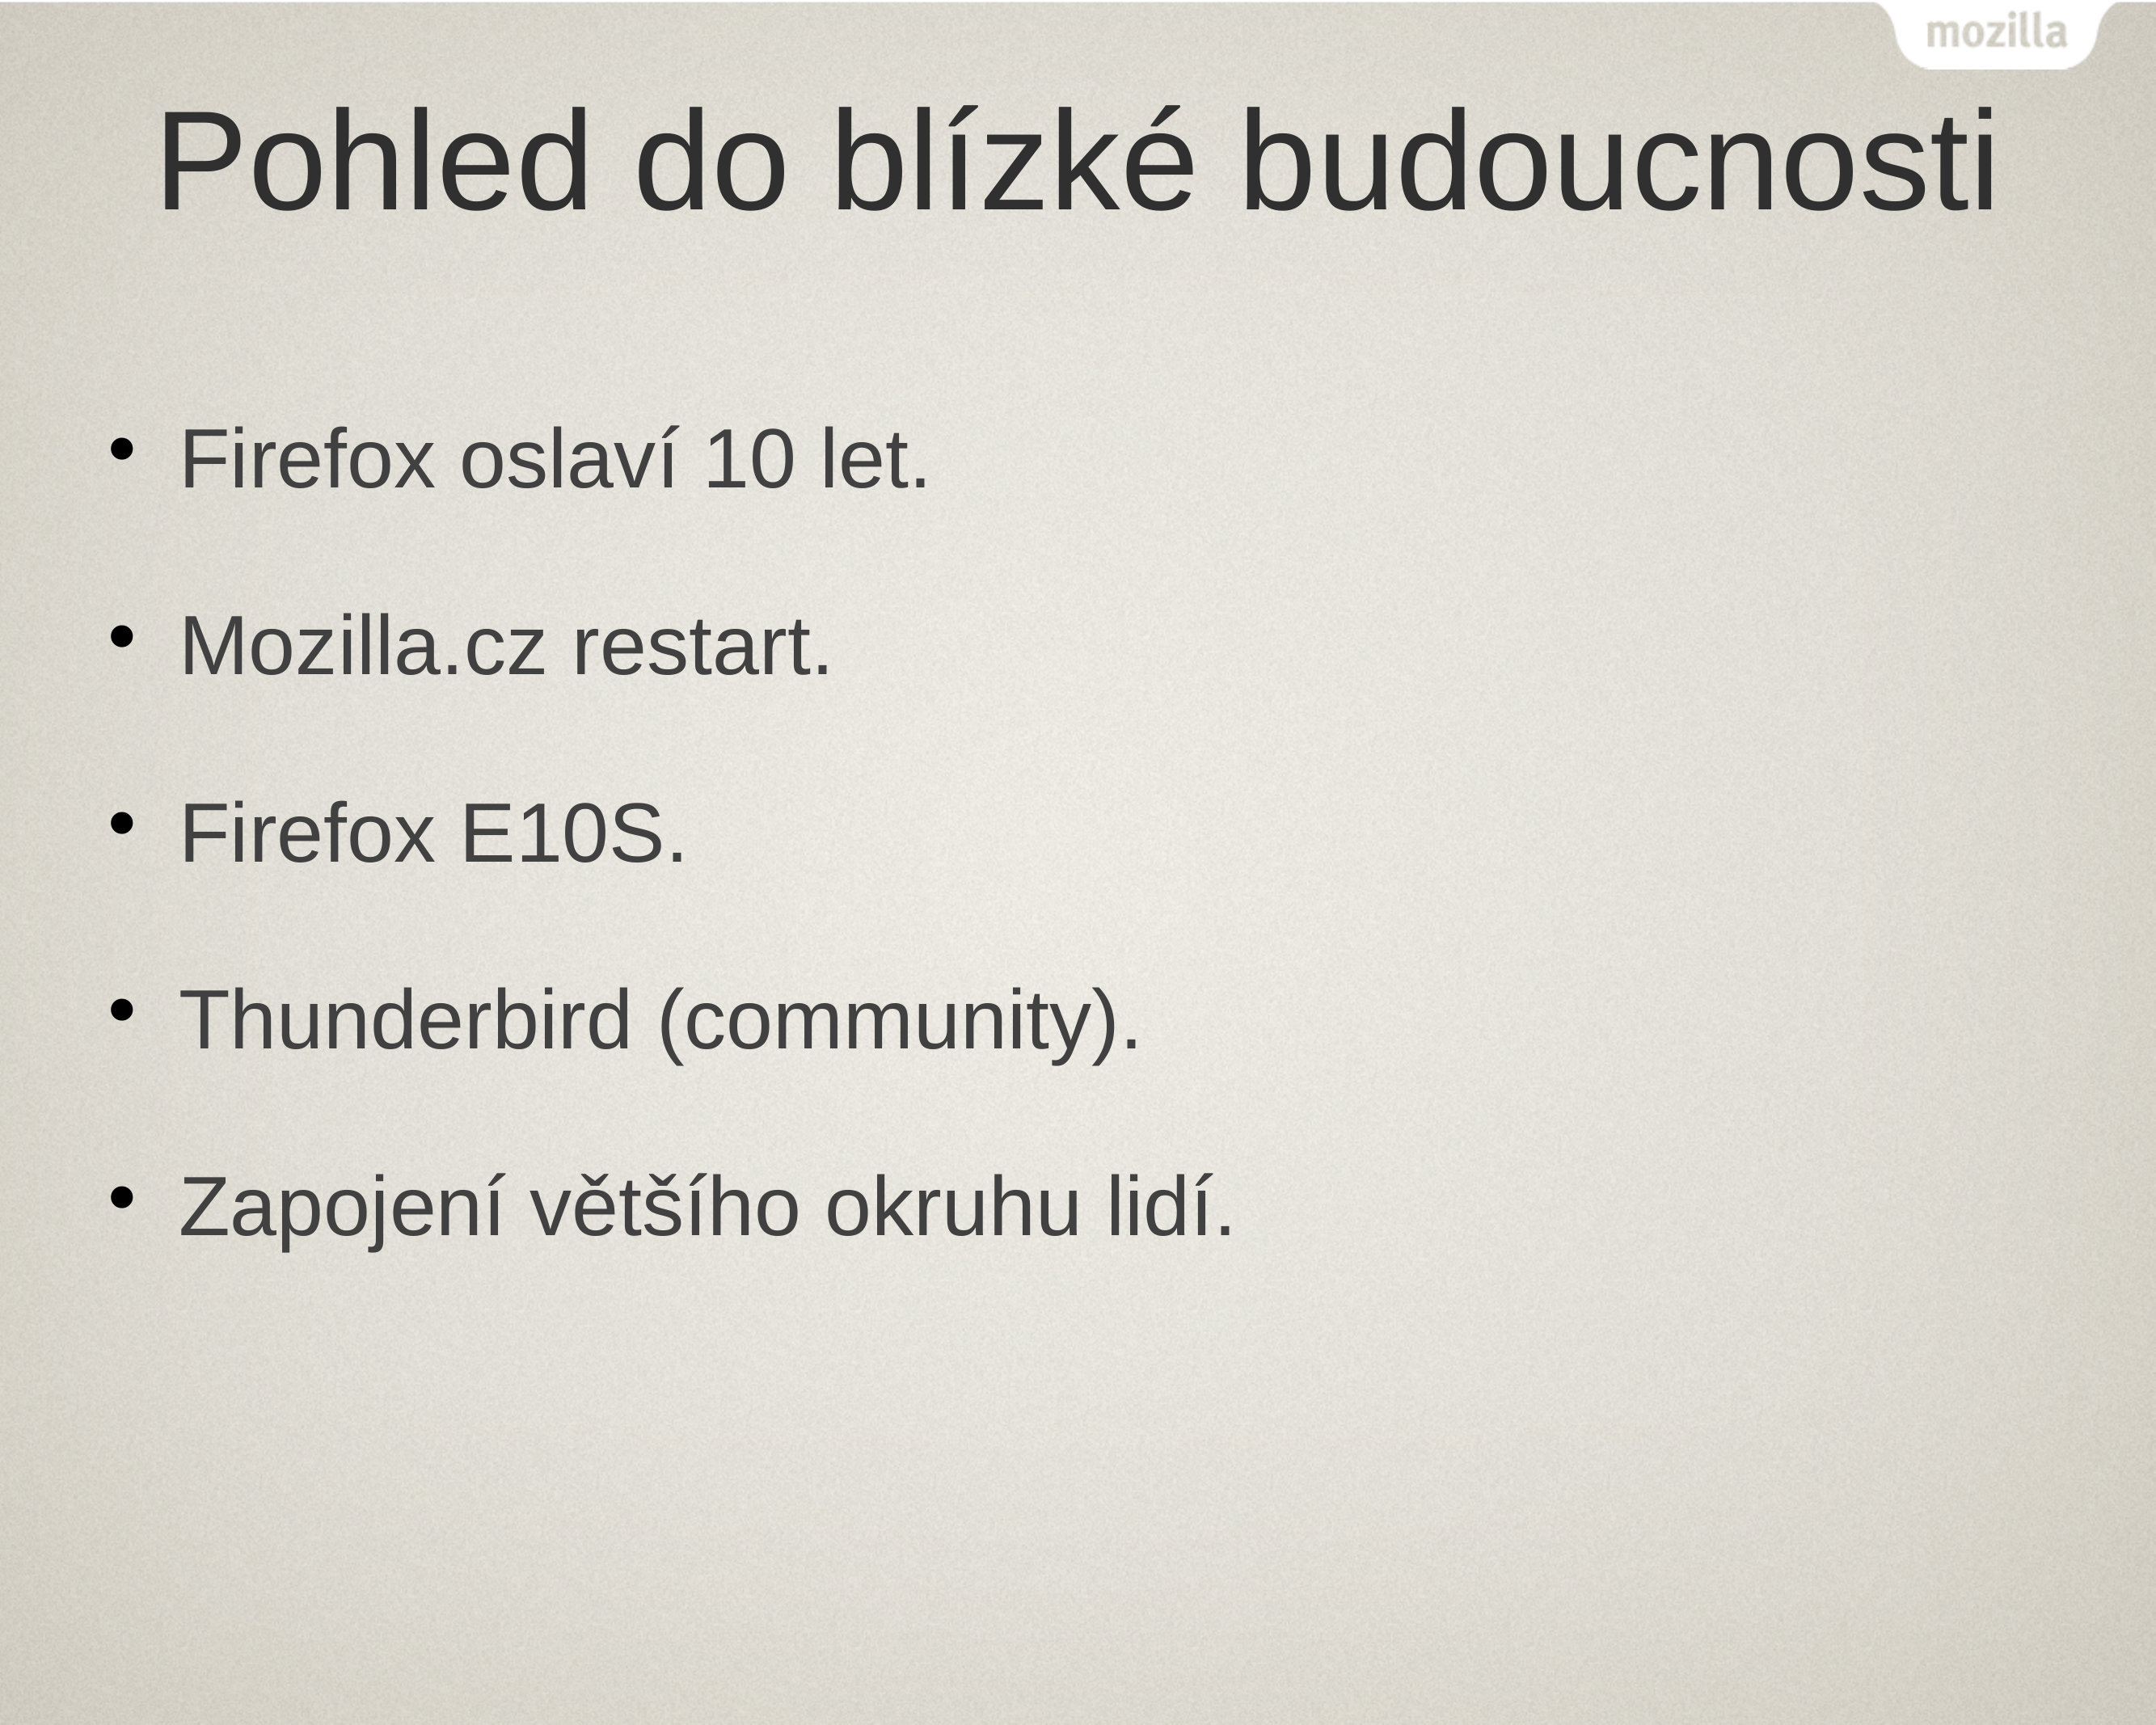

# Pohled do blízké budoucnosti
Firefox oslaví 10 let.
Mozilla.cz restart.
Firefox E10S.
Thunderbird (community).
Zapojení většího okruhu lidí.